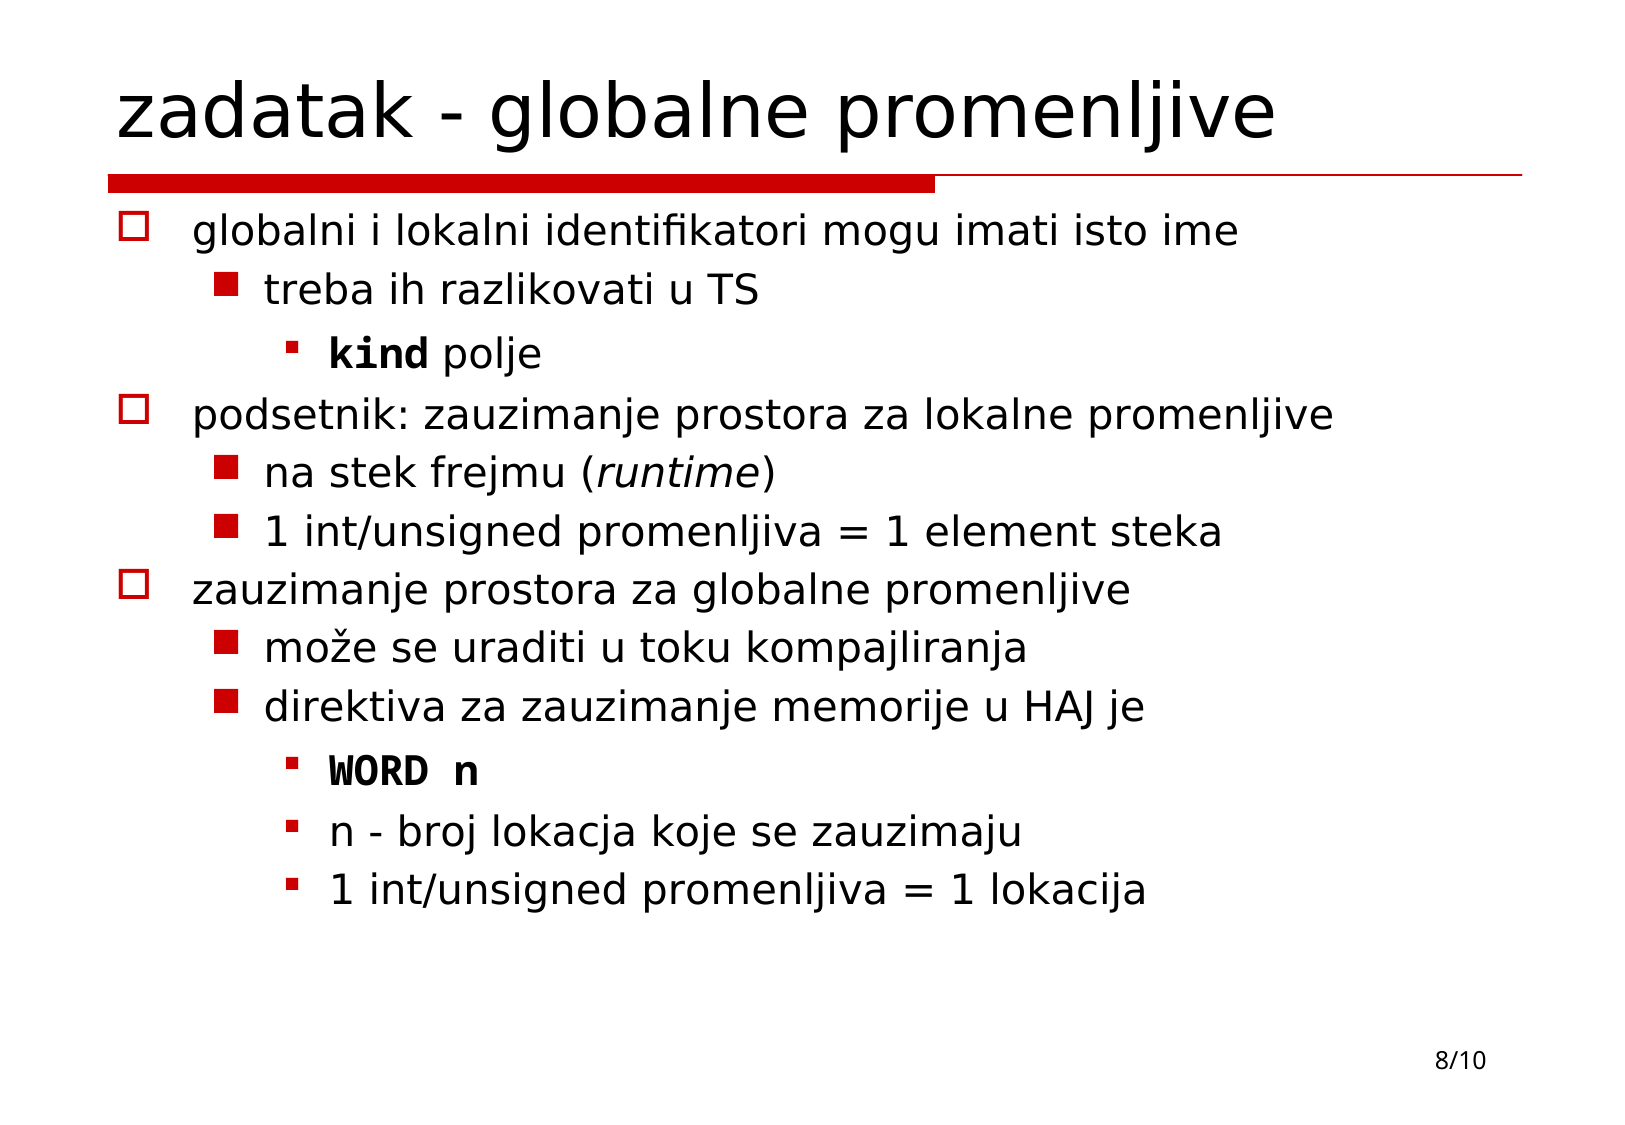

# zadatak - globalne promenljive
globalni i lokalni identifikatori mogu imati isto ime
treba ih razlikovati u TS
kind polje
podsetnik: zauzimanje prostora za lokalne promenljive
na stek frejmu (runtime)
1 int/unsigned promenljiva = 1 element steka
zauzimanje prostora za globalne promenljive
može se uraditi u toku kompajliranja
direktiva za zauzimanje memorije u HAJ je
WORD n
n - broj lokacja koje se zauzimaju
1 int/unsigned promenljiva = 1 lokacija
8